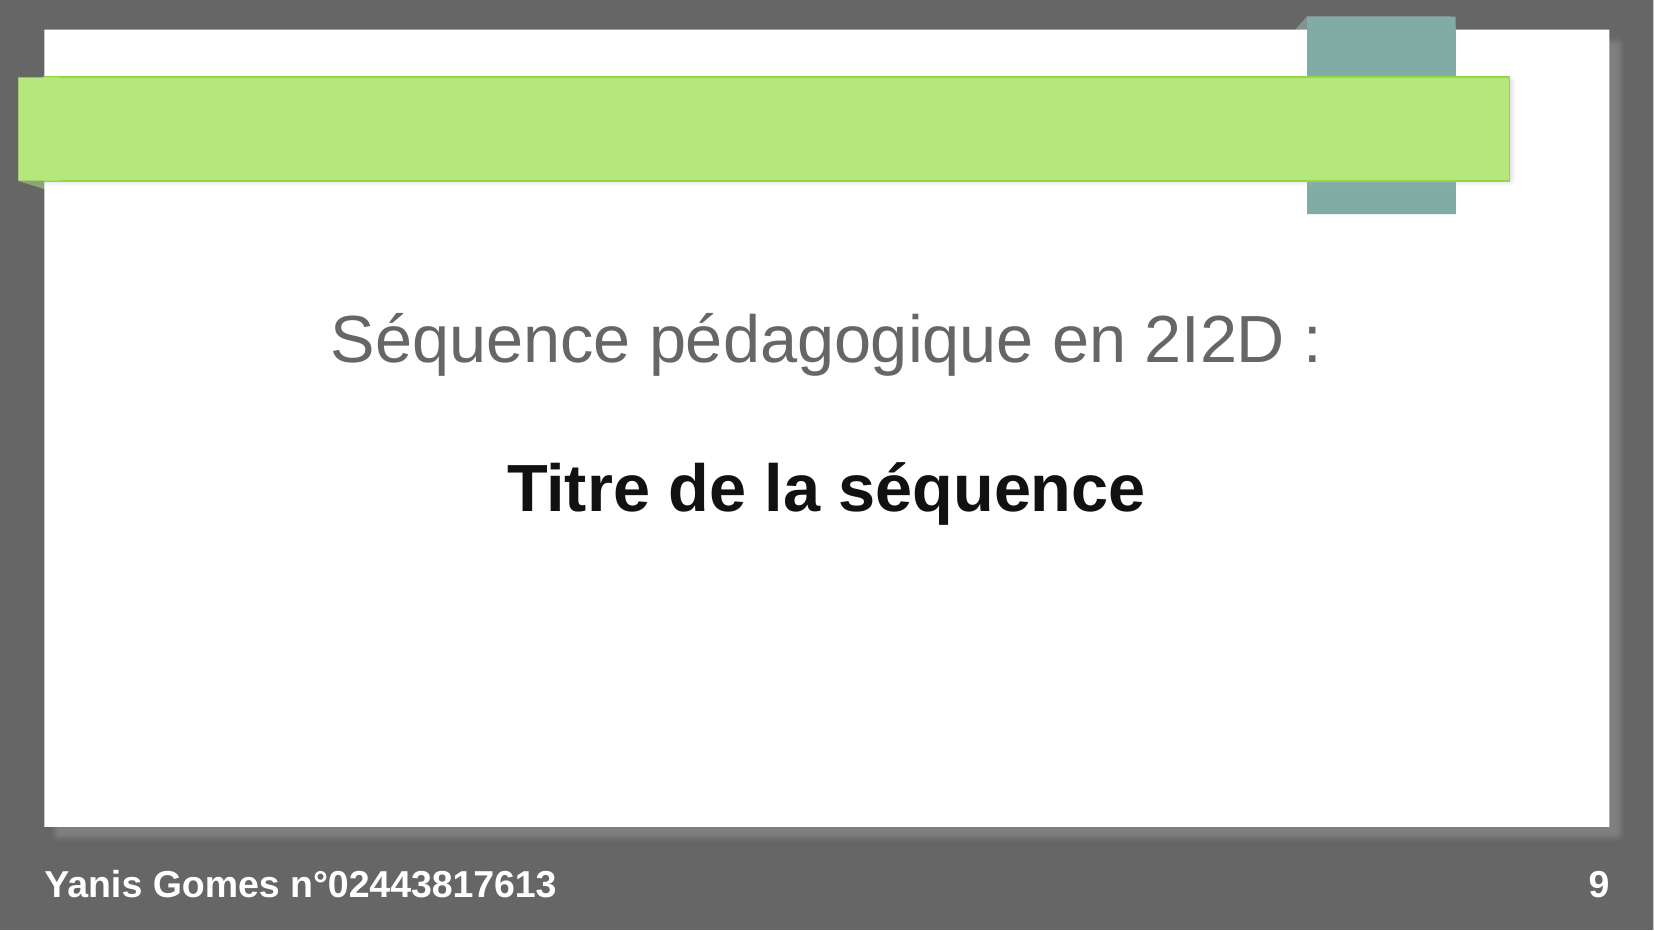

# Séquence pédagogique en 2I2D :
Titre de la séquence
Yanis Gomes n°02443817613